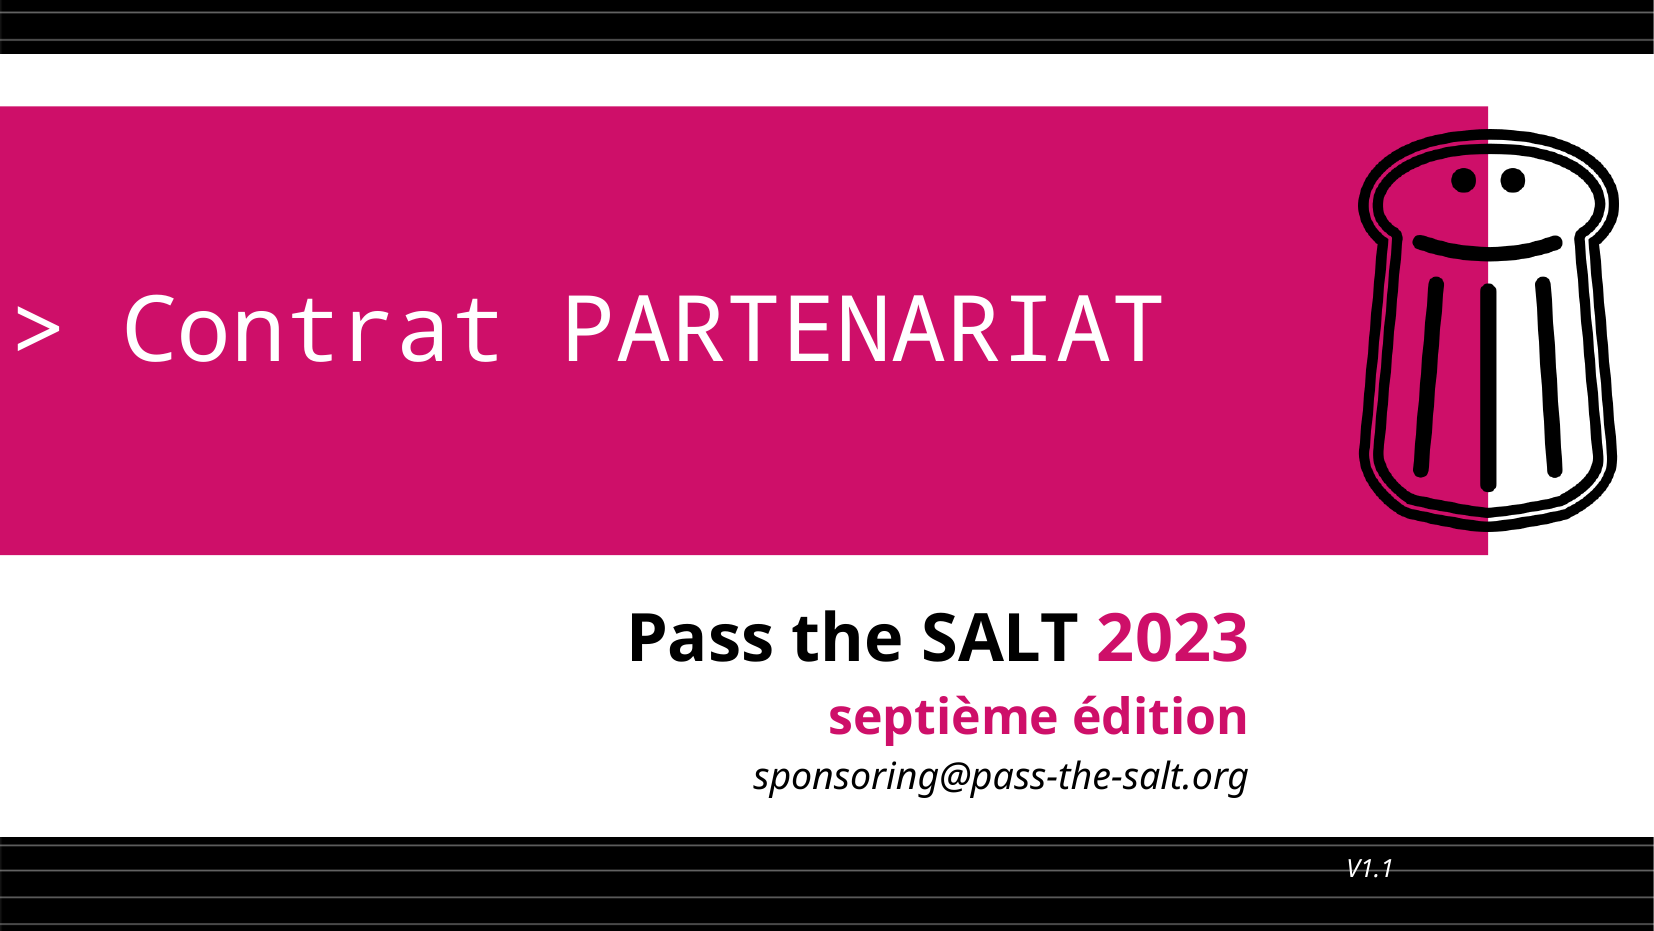

# > Contrat PARTENARIAT
Pass the SALT 2023
septième édition
sponsoring@pass-the-salt.org
V1.1